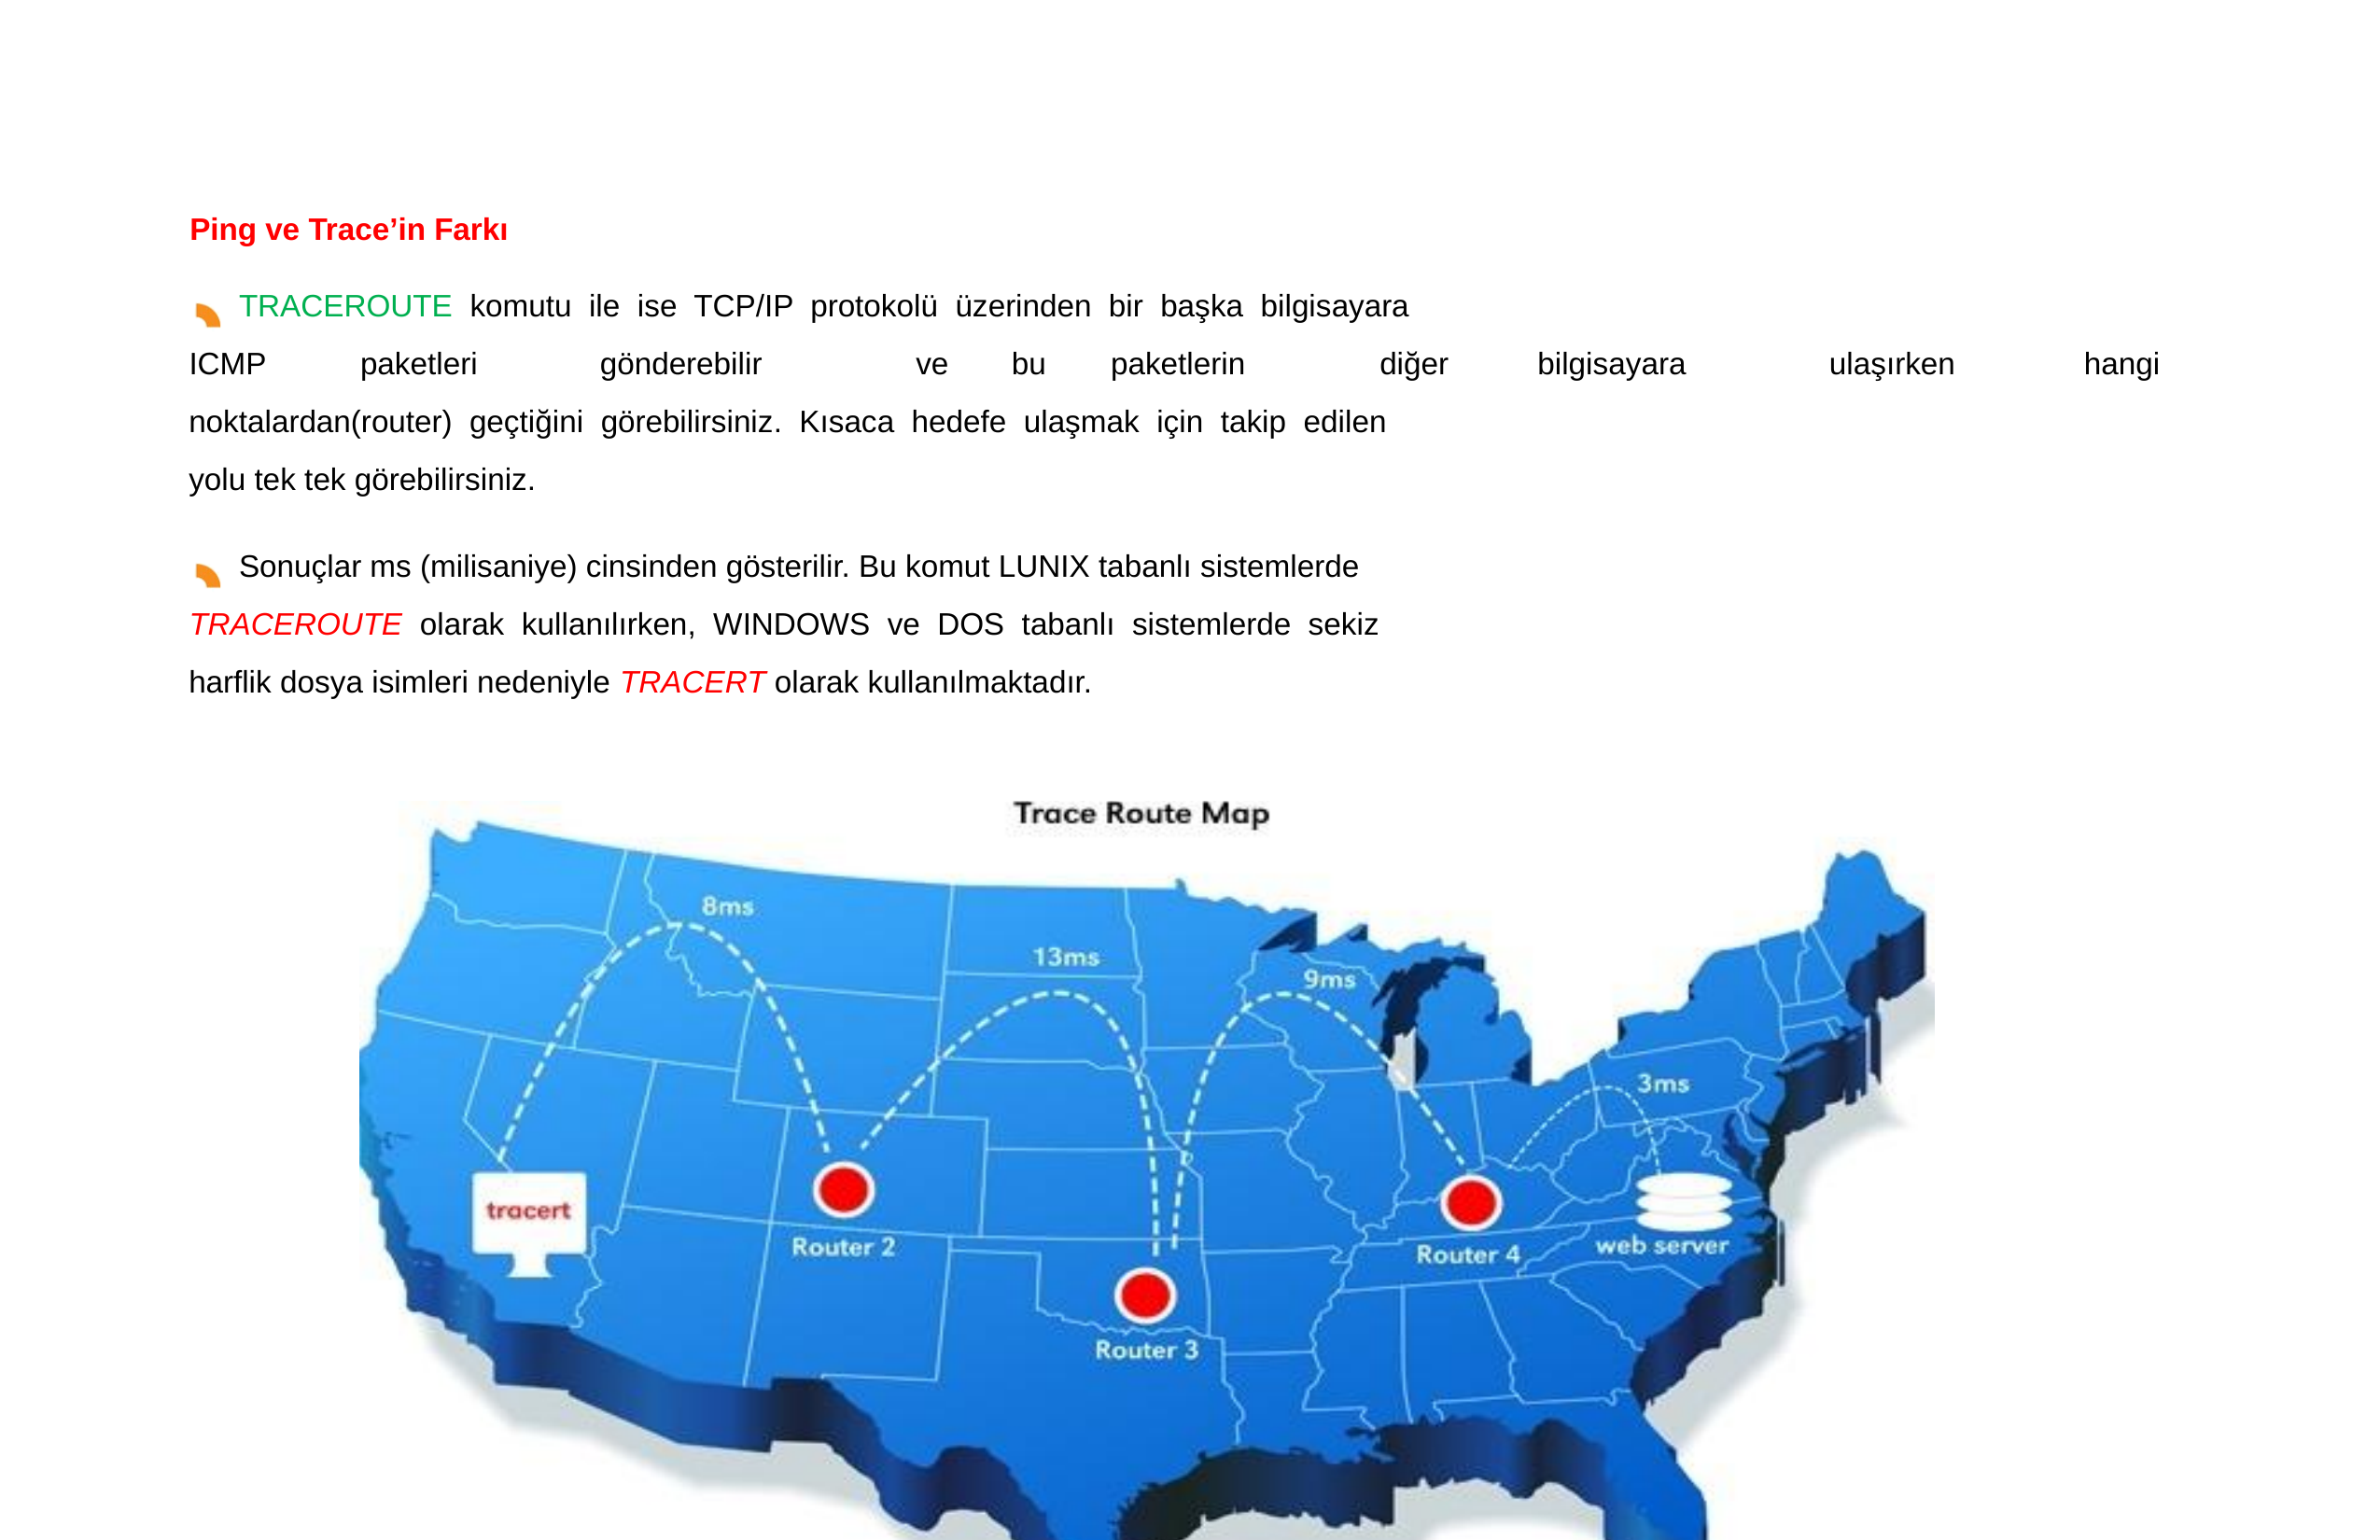

Ping ve Trace’in Farkı
 TRACEROUTE komutu ile ise TCP/IP protokolü üzerinden bir başka bilgisayara
ICMP
paketleri
gönderebilir
ve
bu
paketlerin
diğer
bilgisayara
ulaşırken
hangi
noktalardan(router) geçtiğini görebilirsiniz. Kısaca hedefe ulaşmak için takip edilen
yolu tek tek görebilirsiniz.
 Sonuçlar ms (milisaniye) cinsinden gösterilir. Bu komut LUNIX tabanlı sistemlerde
TRACEROUTE olarak kullanılırken, WINDOWS ve DOS tabanlı sistemlerde sekiz
harflik dosya isimleri nedeniyle TRACERT olarak kullanılmaktadır.
Gizli, (c) 2011